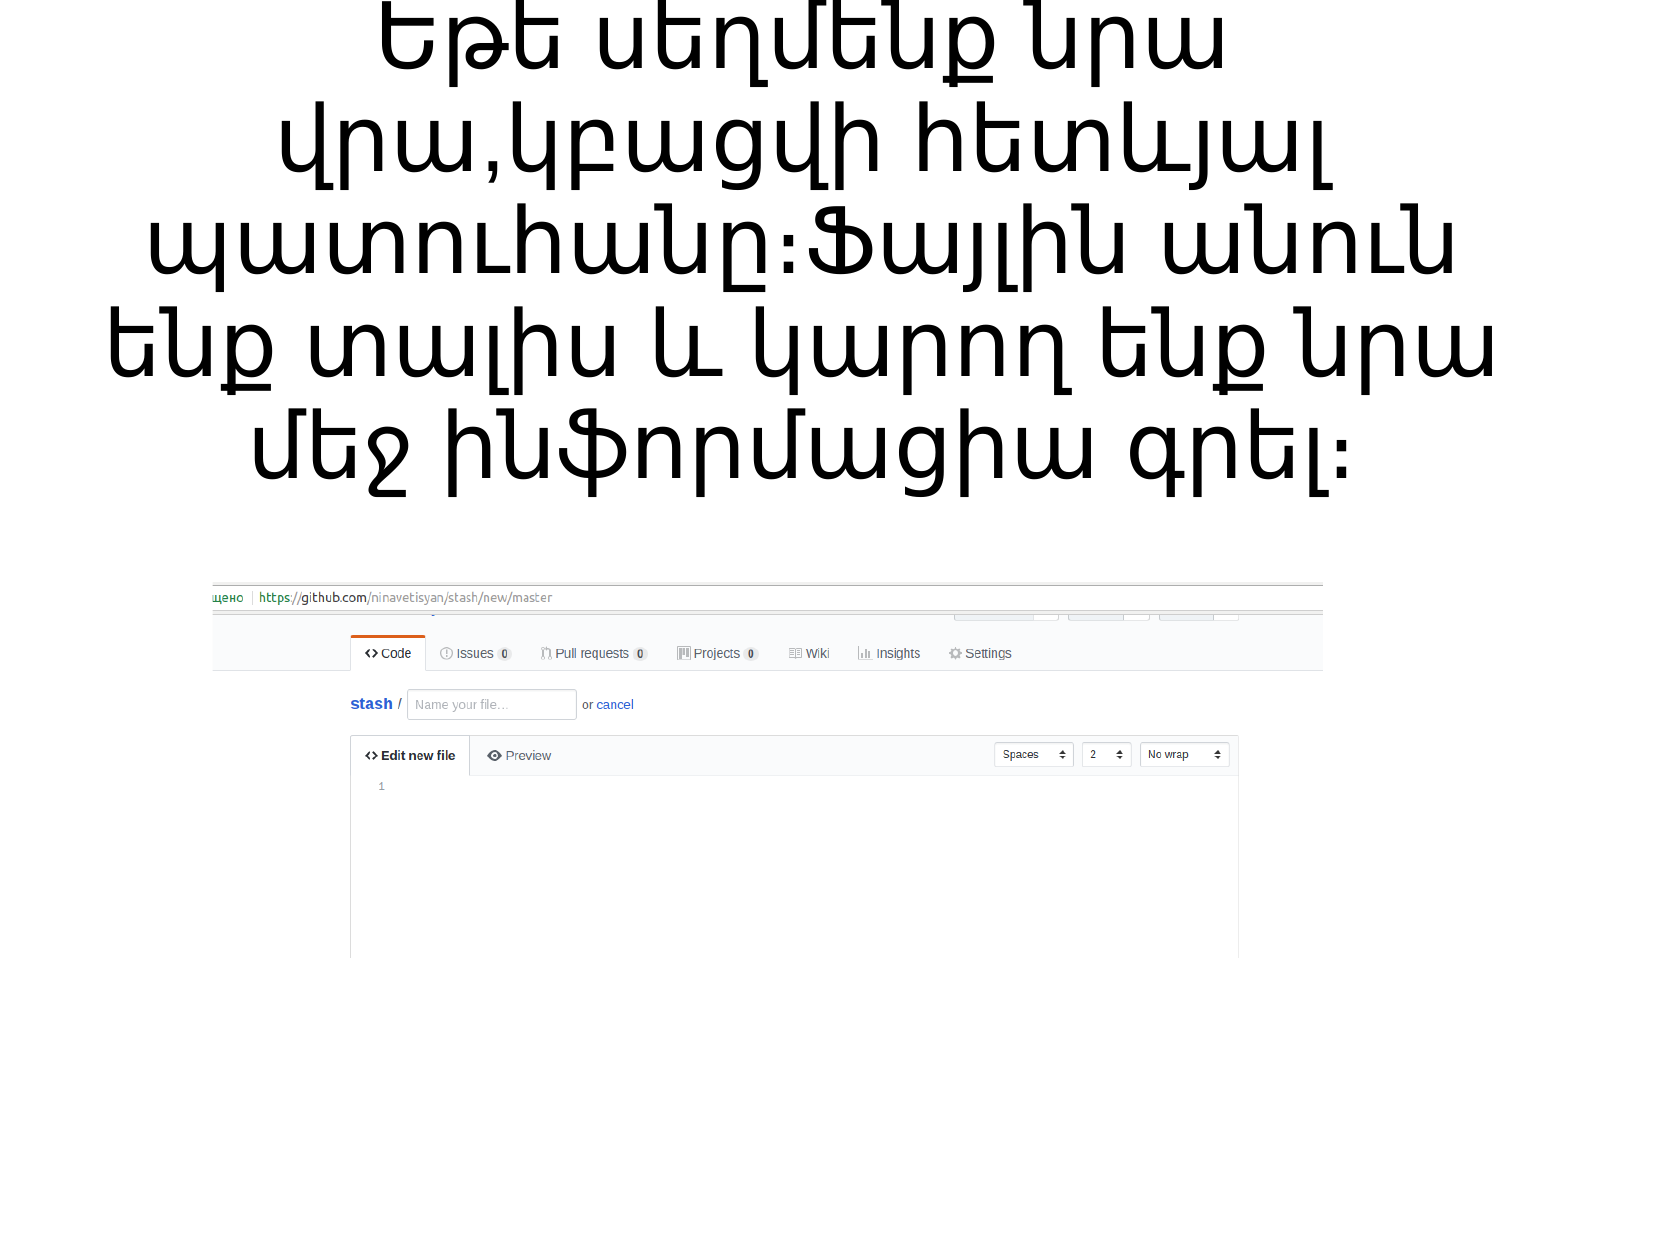

# Եթե սեղմենք նրա վրա,կբացվի հետևյալ պատուհանը։Ֆայլին անուն ենք տալիս և կարող ենք նրա մեջ ինֆորմացիա գրել։